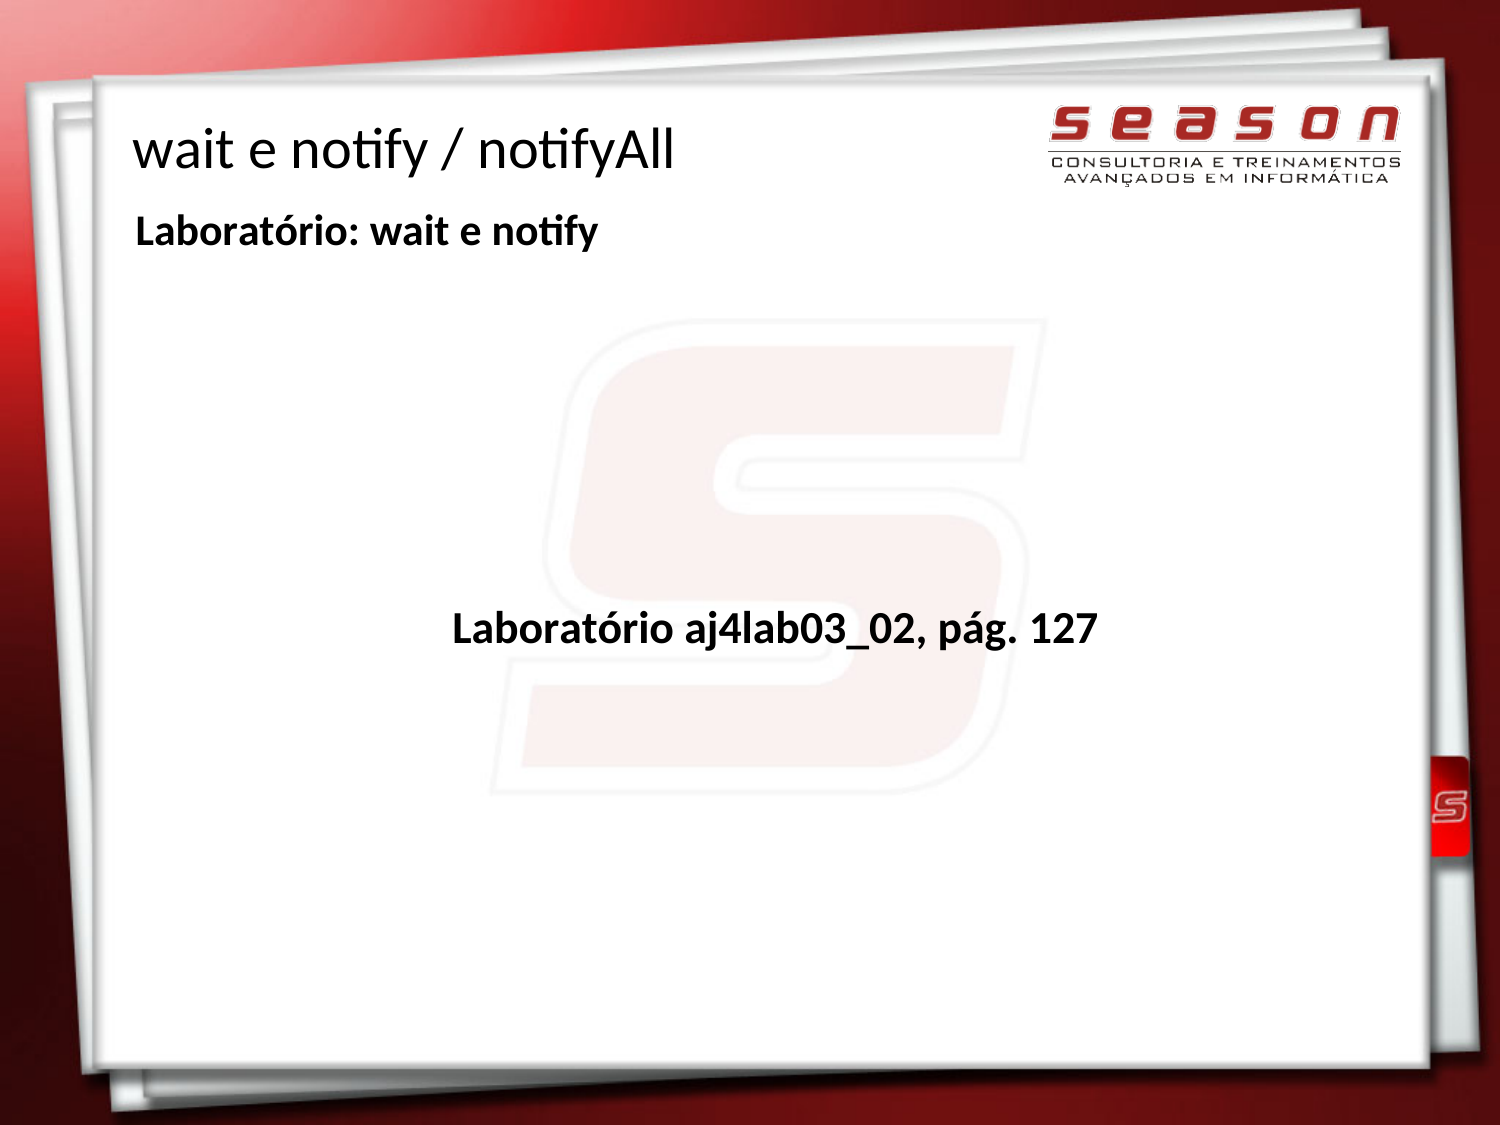

# wait e notify / notifyAll
Laboratório: wait e notify
Laboratório aj4lab03_02, pág. 127